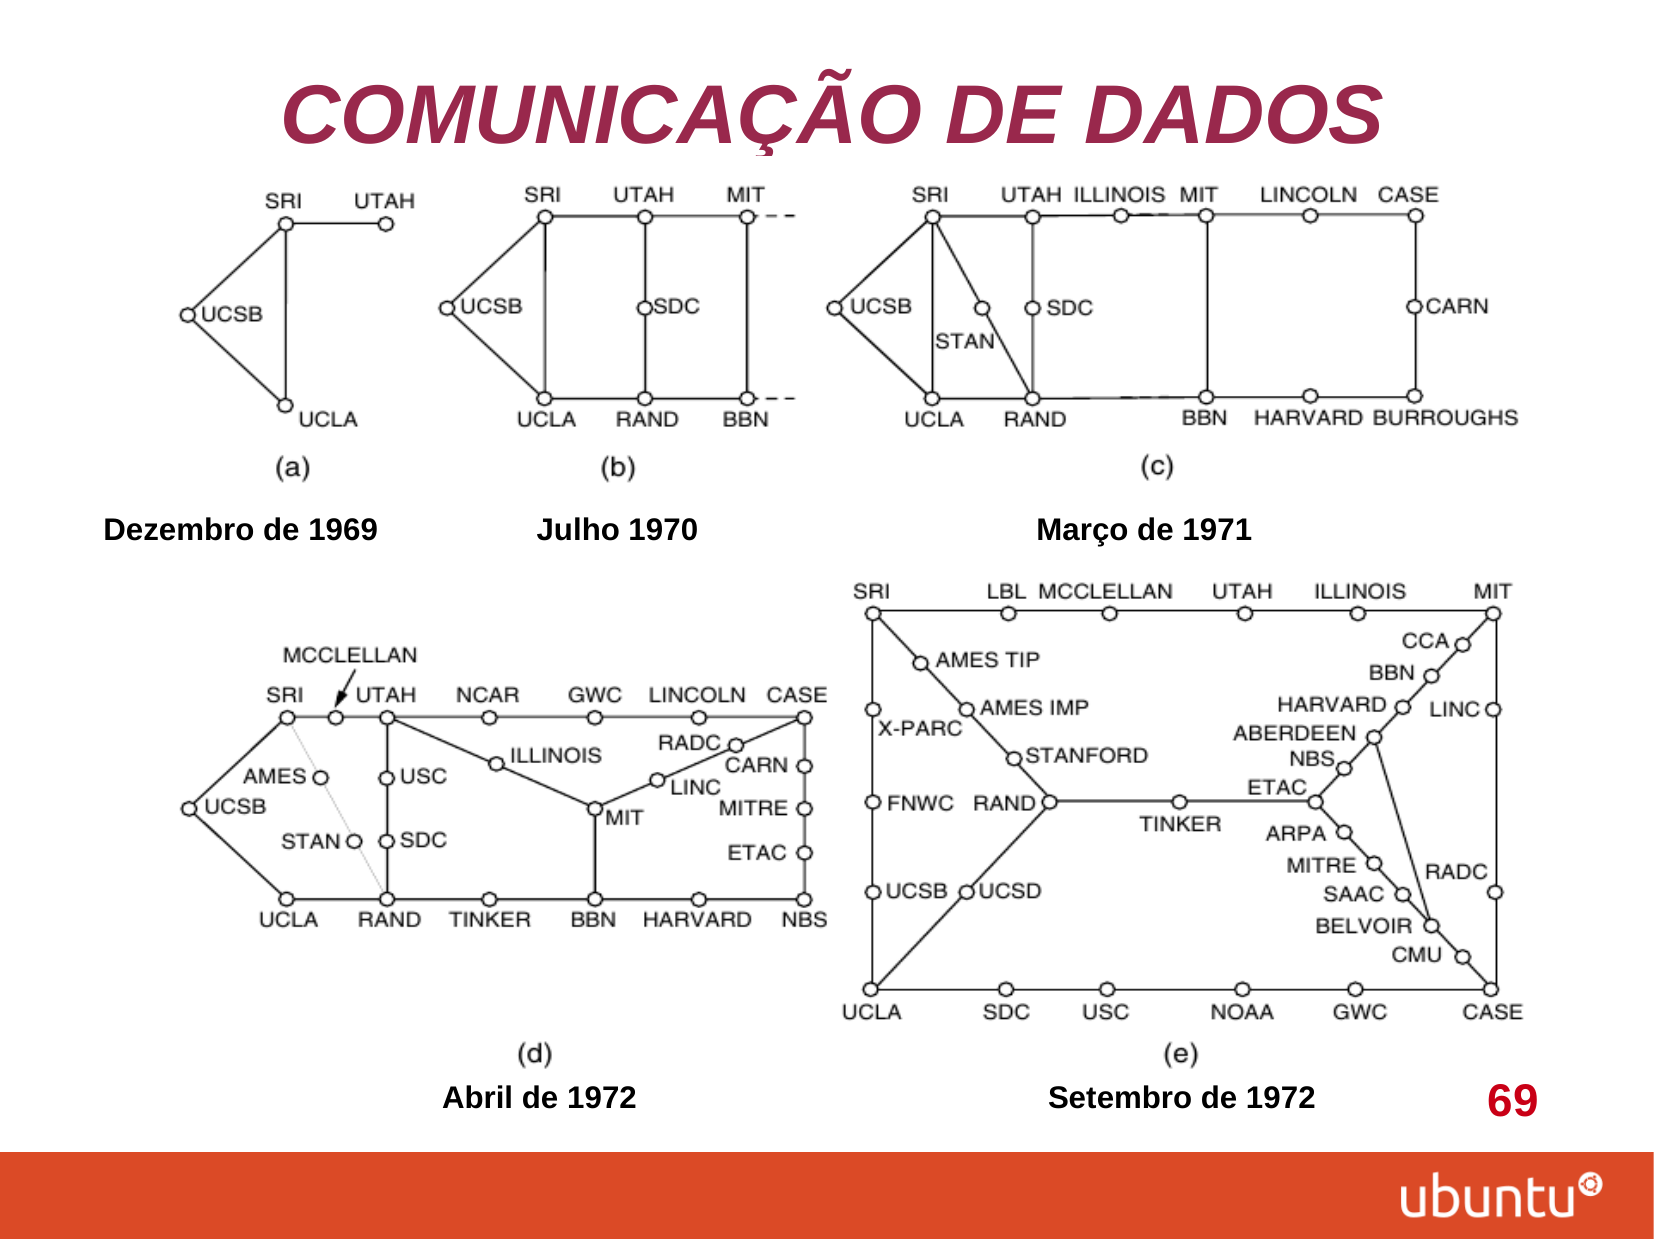

# COMUNICAÇÃO DE DADOS
Dezembro de 1969
Julho 1970
Março de 1971
Abril de 1972
Setembro de 1972